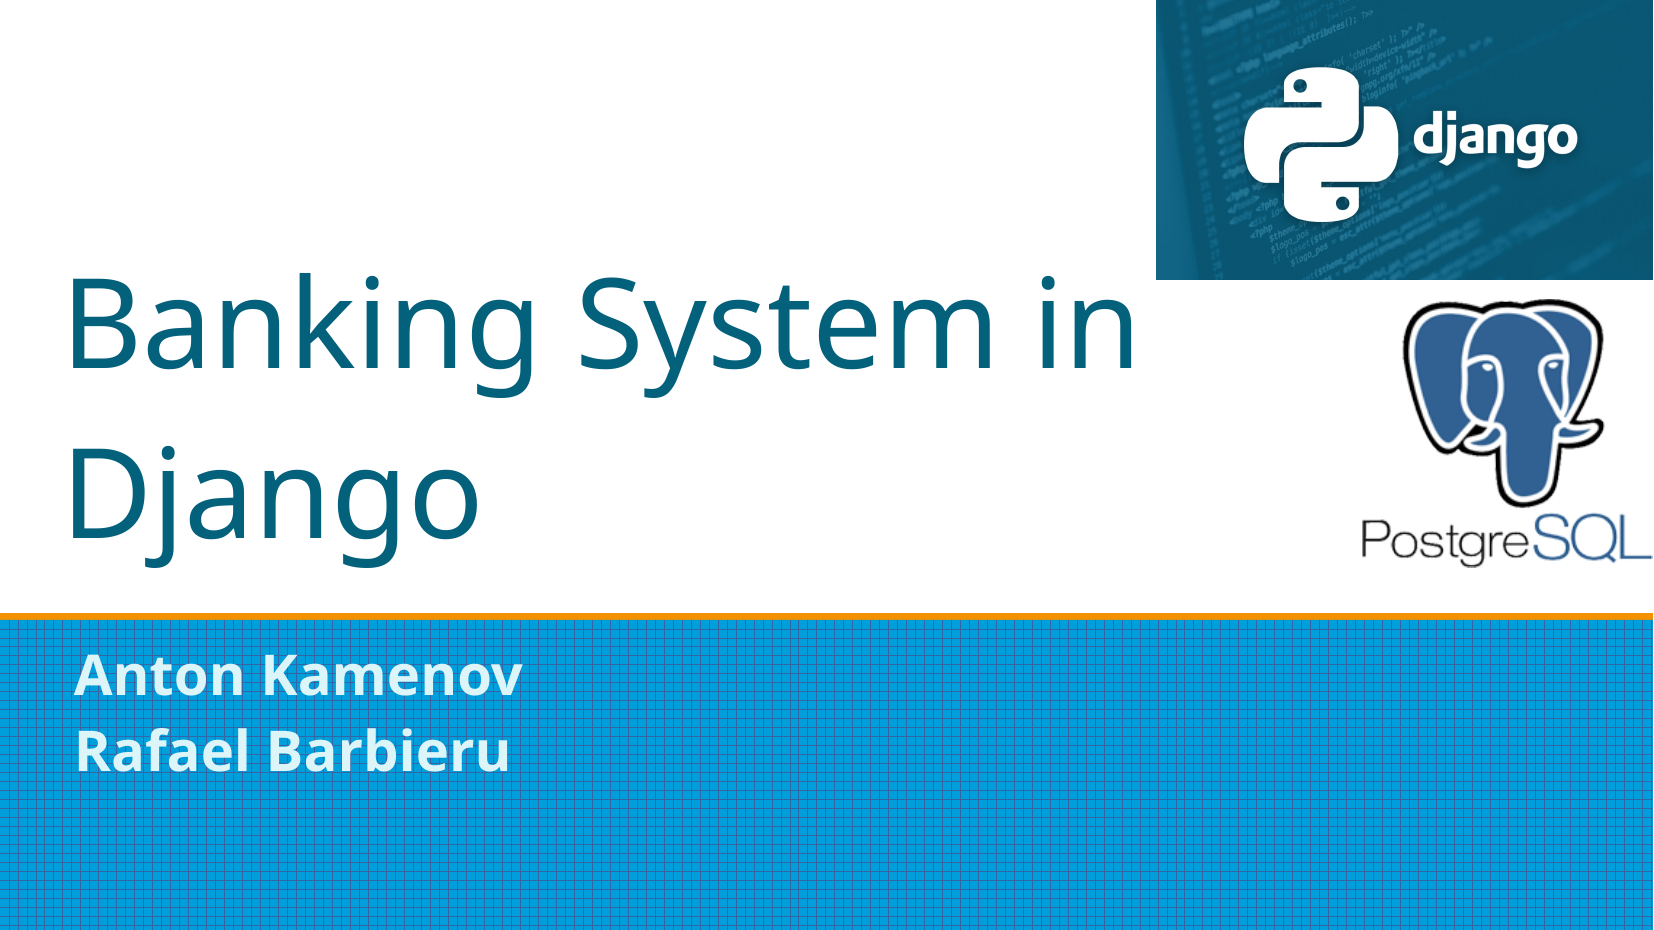

# Banking System in Django
Anton Kamenov
Rafael Barbieru